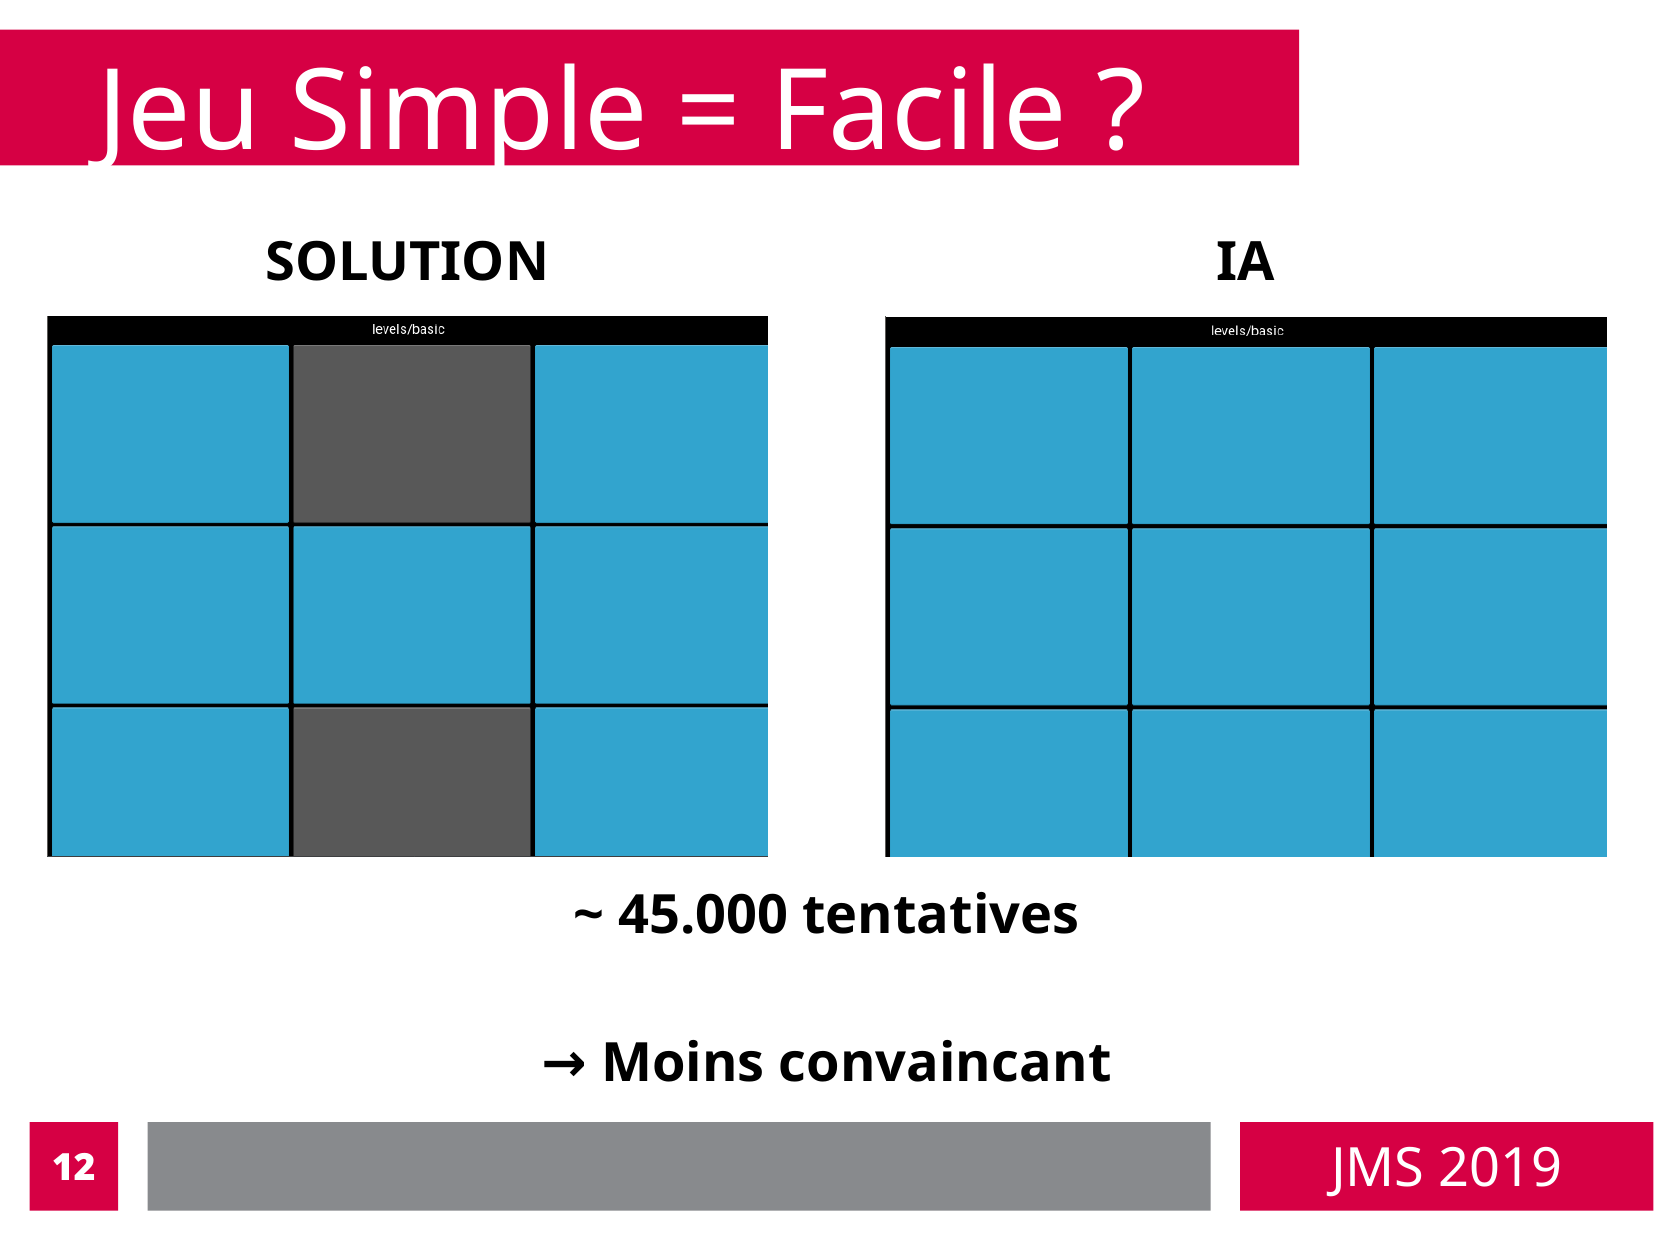

# Jeu Simple = Facile ?
SOLUTION
IA
~ 45.000 tentatives
→ Moins convaincant
12